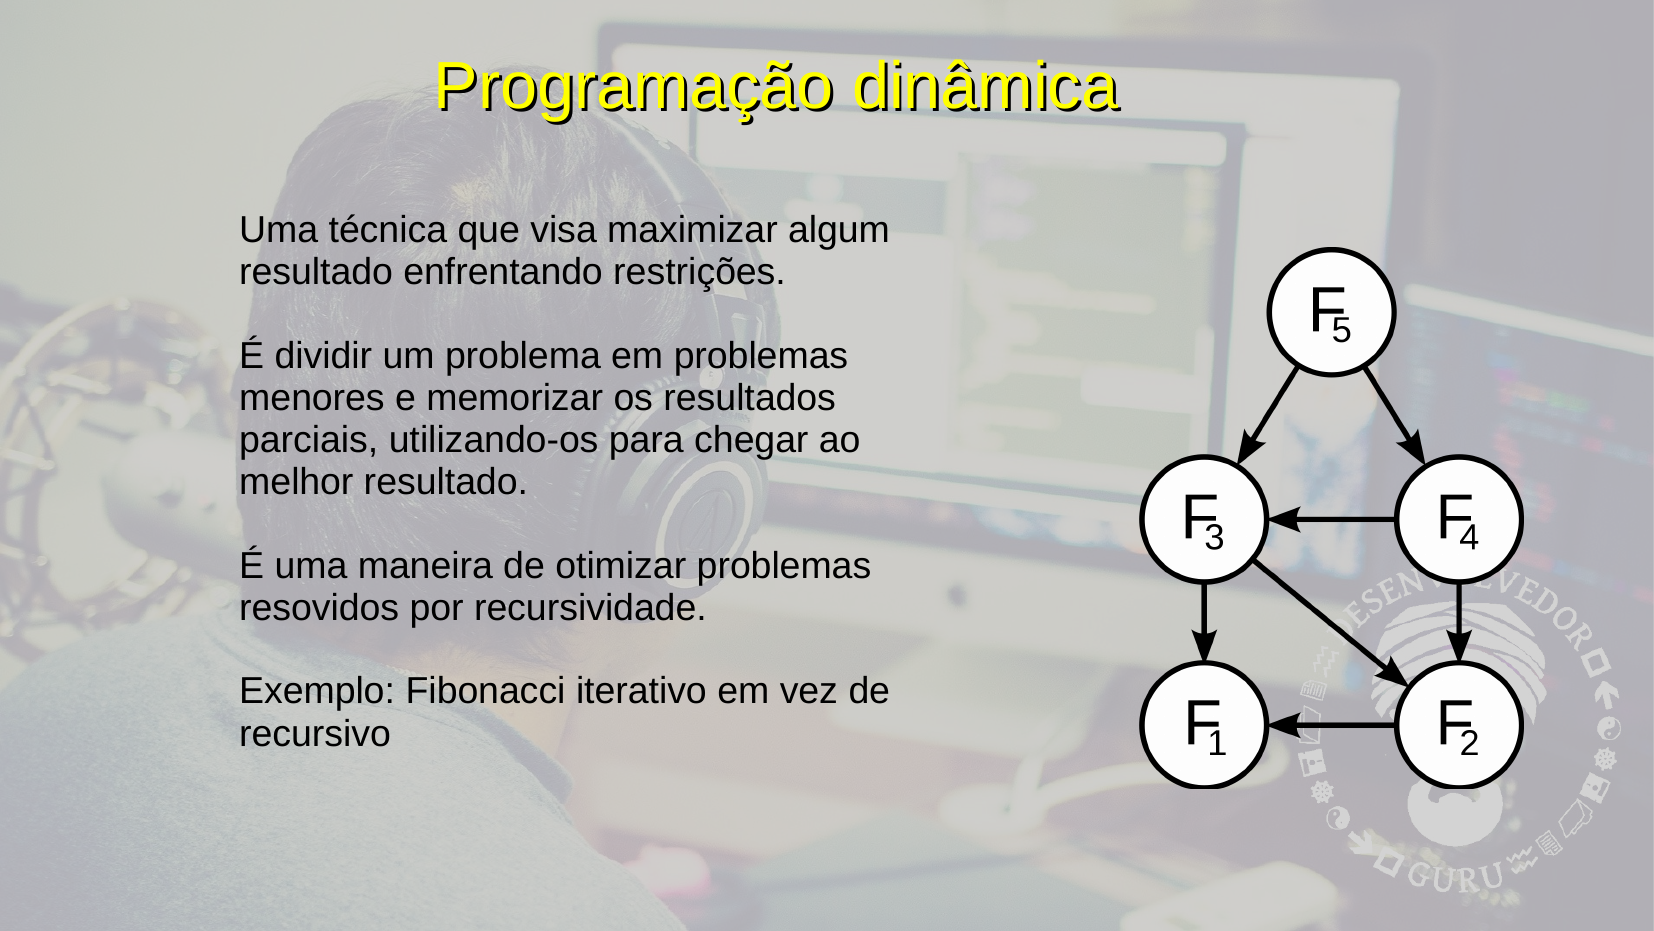

Programação dinâmica
Uma técnica que visa maximizar algum resultado enfrentando restrições.
É dividir um problema em problemas menores e memorizar os resultados parciais, utilizando-os para chegar ao melhor resultado.
É uma maneira de otimizar problemas resovidos por recursividade.
Exemplo: Fibonacci iterativo em vez de recursivo